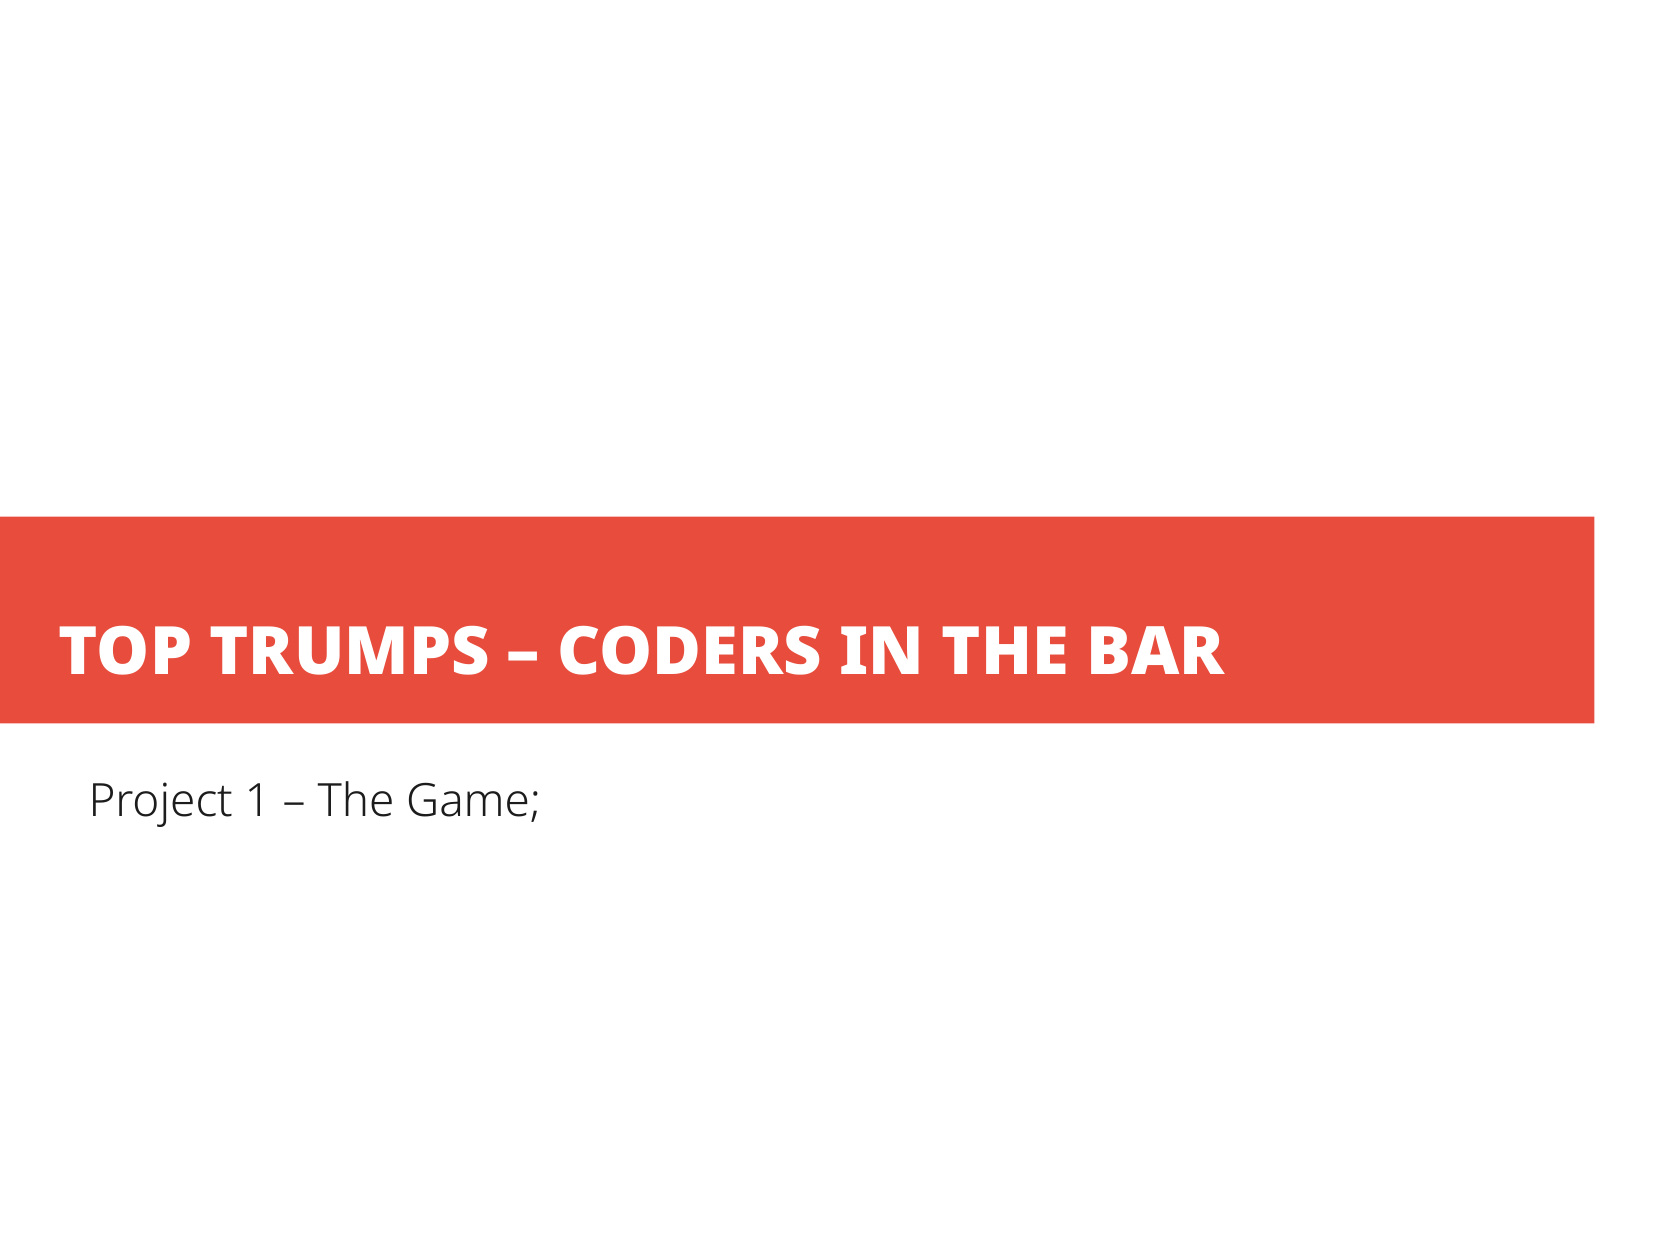

# TOP TRUMPS – CODERS IN THE BAR
Project 1 – The Game;